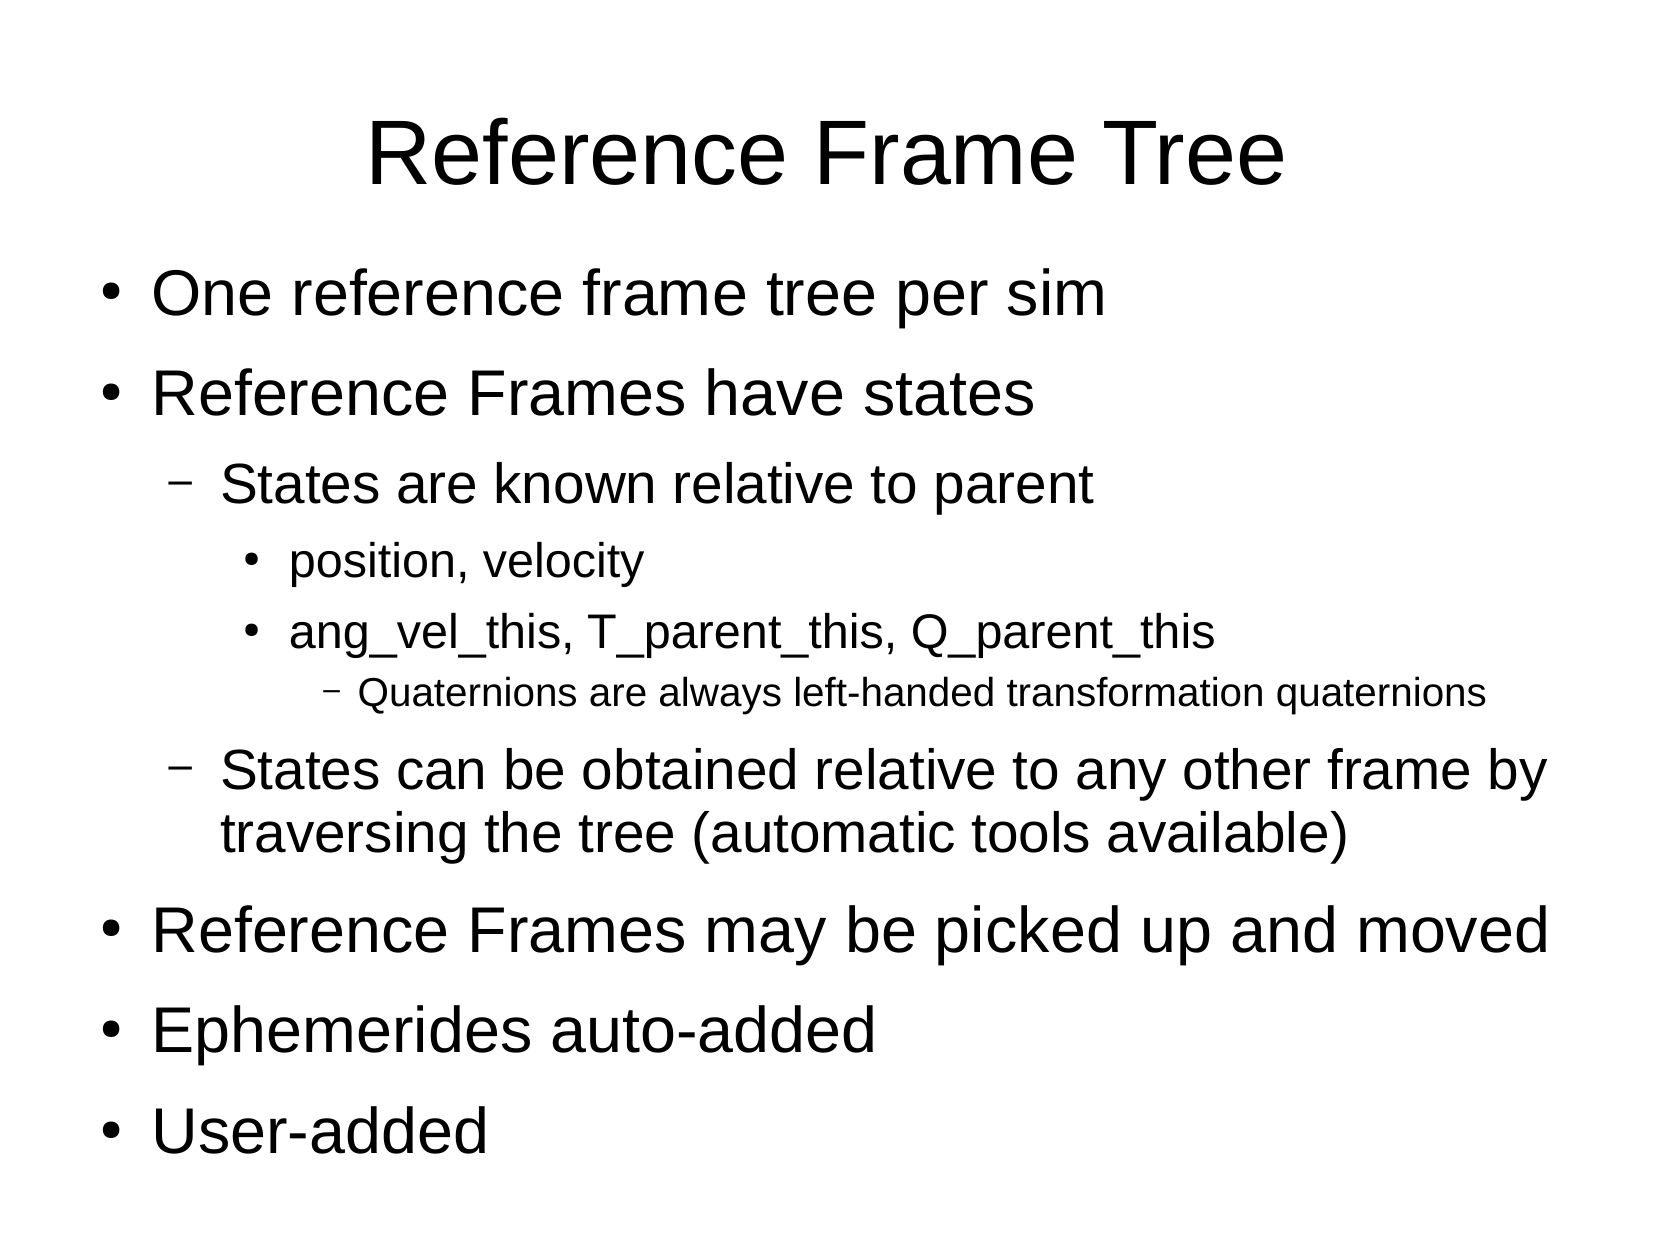

# Reference Frame Tree
One reference frame tree per sim
Reference Frames have states
States are known relative to parent
position, velocity
ang_vel_this, T_parent_this, Q_parent_this
Quaternions are always left-handed transformation quaternions
States can be obtained relative to any other frame by traversing the tree (automatic tools available)
Reference Frames may be picked up and moved
Ephemerides auto-added
User-added